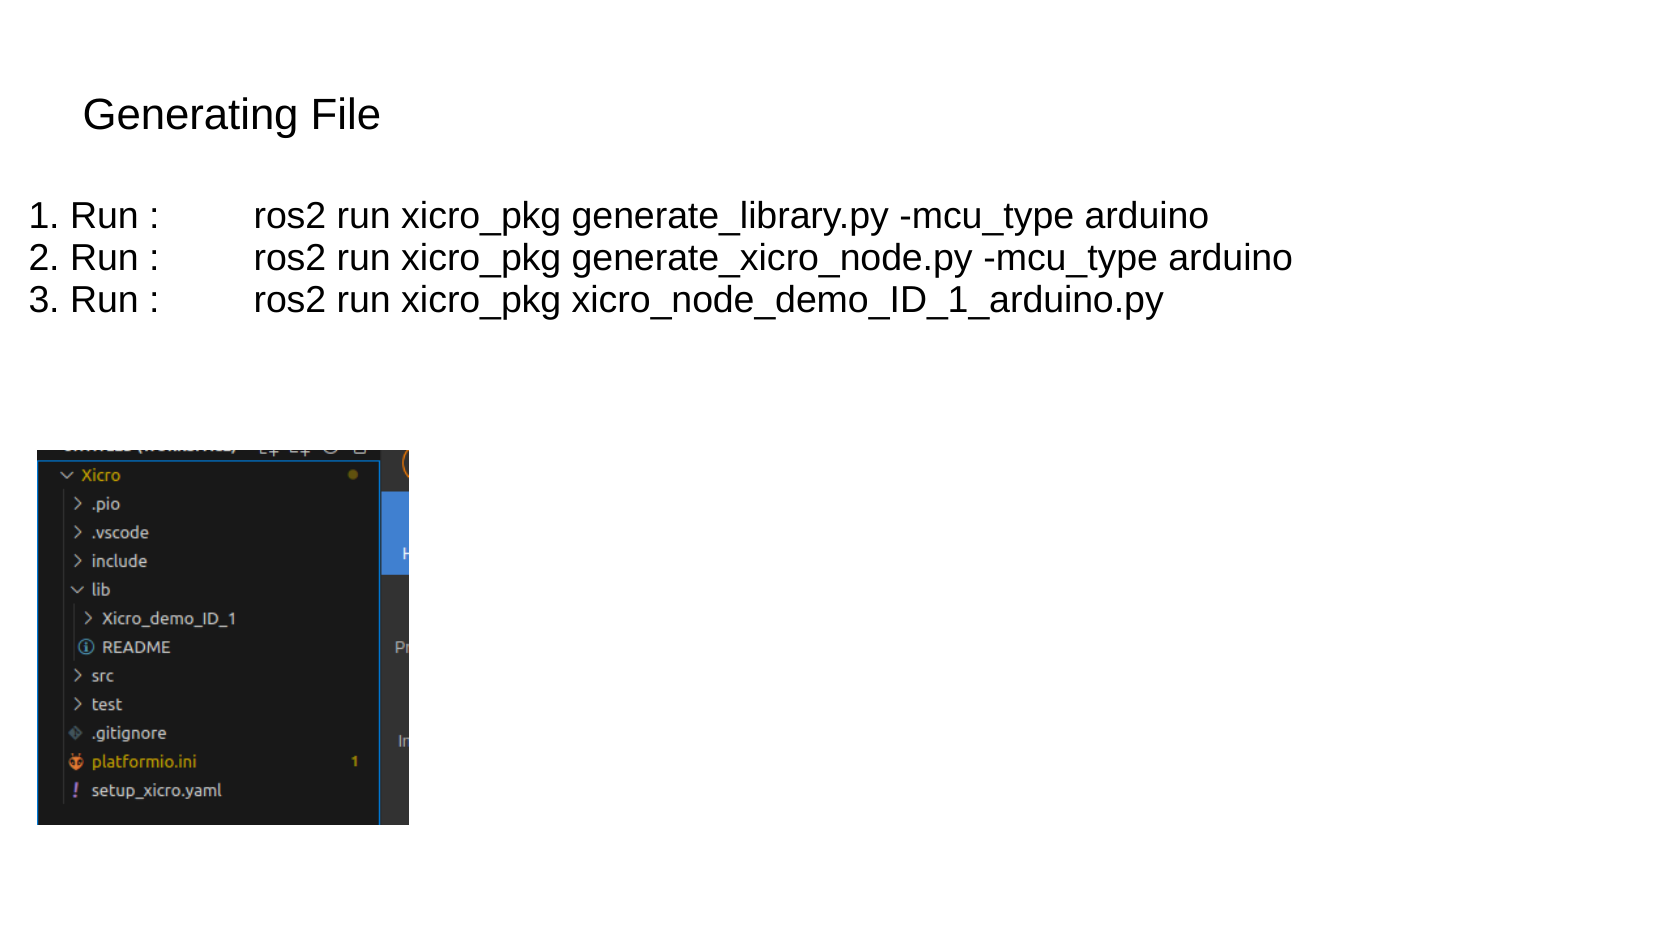

# Generating File
1. Run : 		ros2 run xicro_pkg generate_library.py -mcu_type arduino
2. Run : 	ros2 run xicro_pkg generate_xicro_node.py -mcu_type arduino
3. Run : 		ros2 run xicro_pkg xicro_node_demo_ID_1_arduino.py